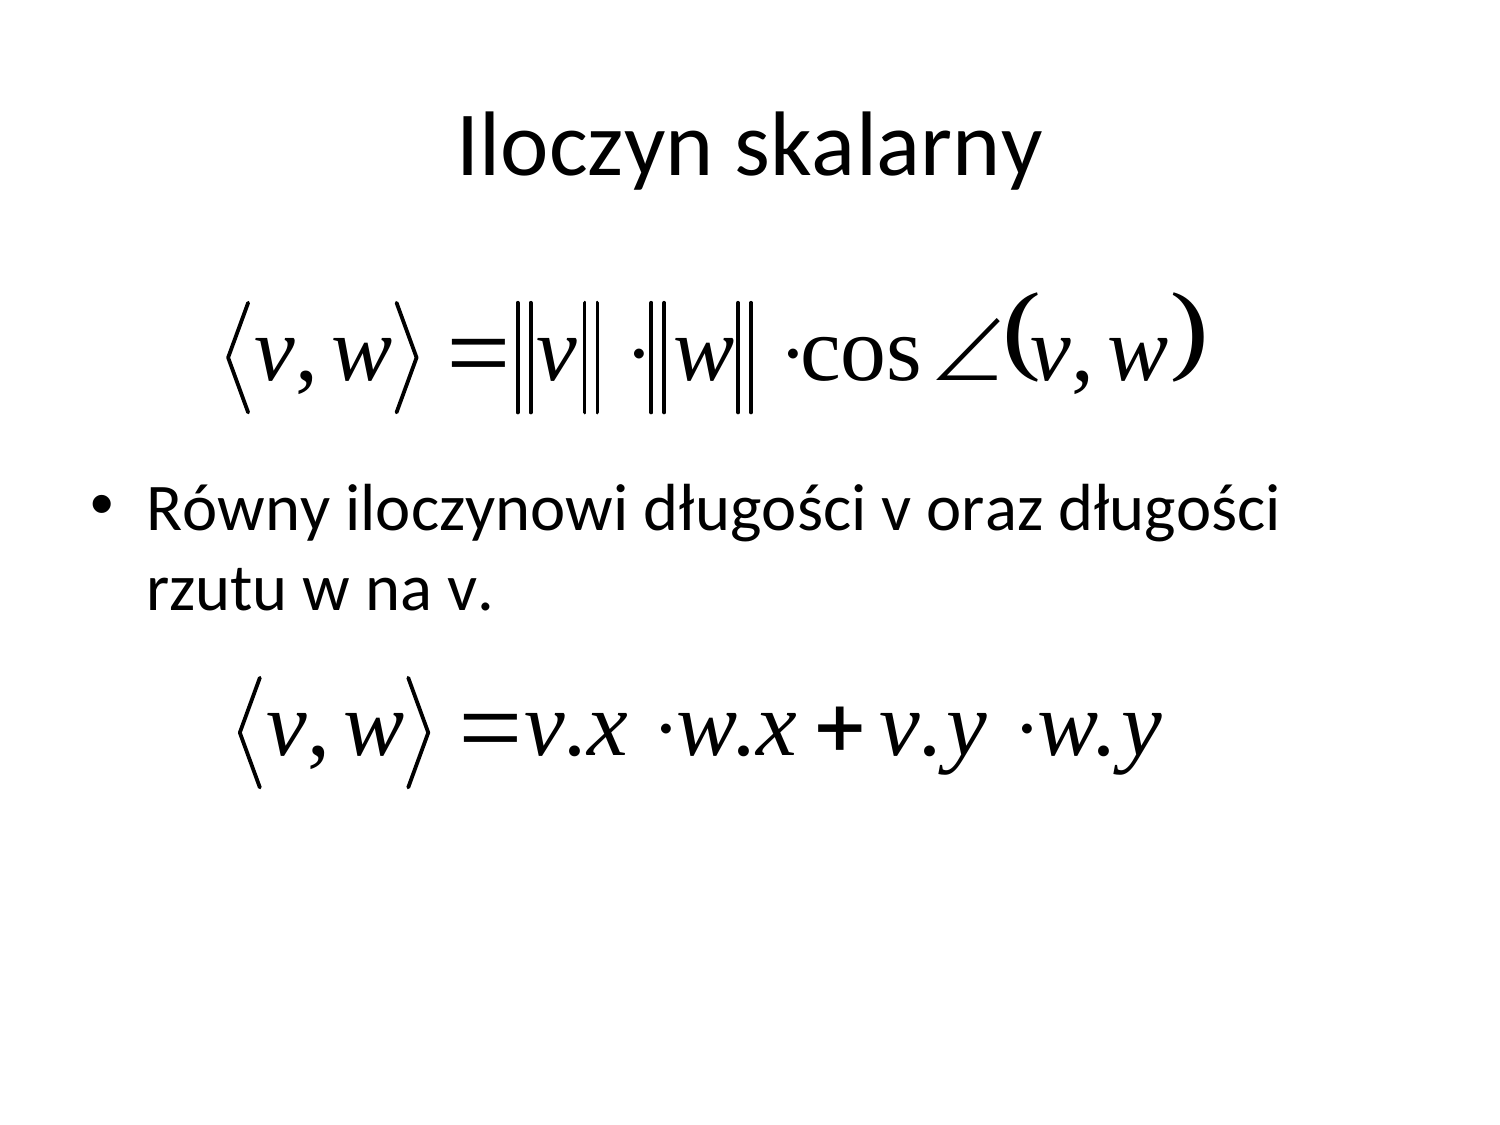

# Iloczyn skalarny
Równy iloczynowi długości v oraz długości rzutu w na v.